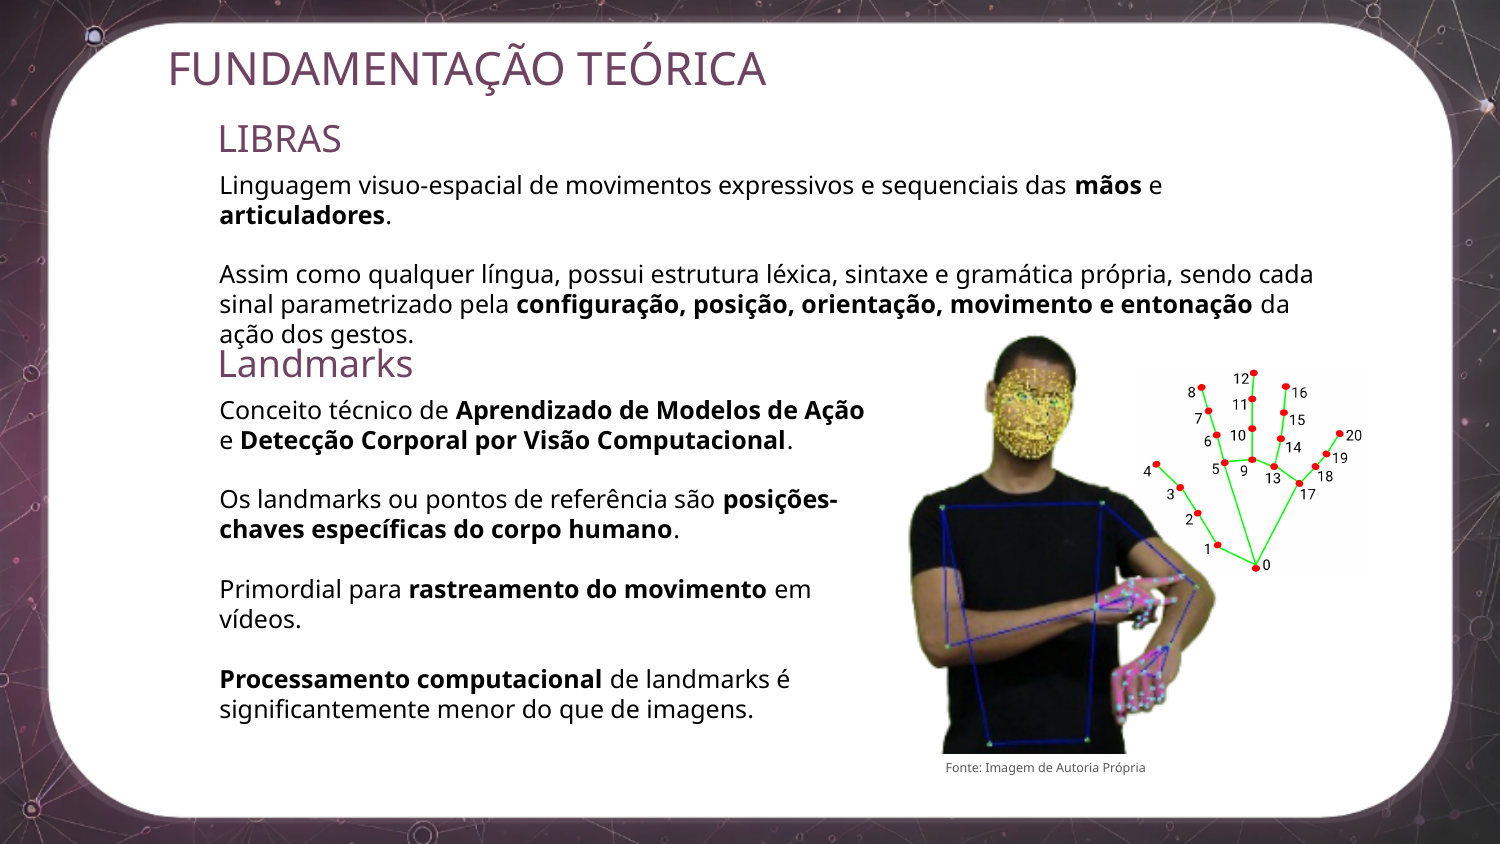

FUNDAMENTAÇÃO TEÓRICA
LIBRAS
Linguagem visuo-espacial de movimentos expressivos e sequenciais das mãos e articuladores.
Assim como qualquer língua, possui estrutura léxica, sintaxe e gramática própria, sendo cada sinal parametrizado pela configuração, posição, orientação, movimento e entonação da ação dos gestos.
Landmarks
Conceito técnico de Aprendizado de Modelos de Ação e Detecção Corporal por Visão Computacional.
Os landmarks ou pontos de referência são posições-chaves específicas do corpo humano.
Primordial para rastreamento do movimento em vídeos.
Processamento computacional de landmarks é significantemente menor do que de imagens.
Fonte: Imagem de Autoria Própria